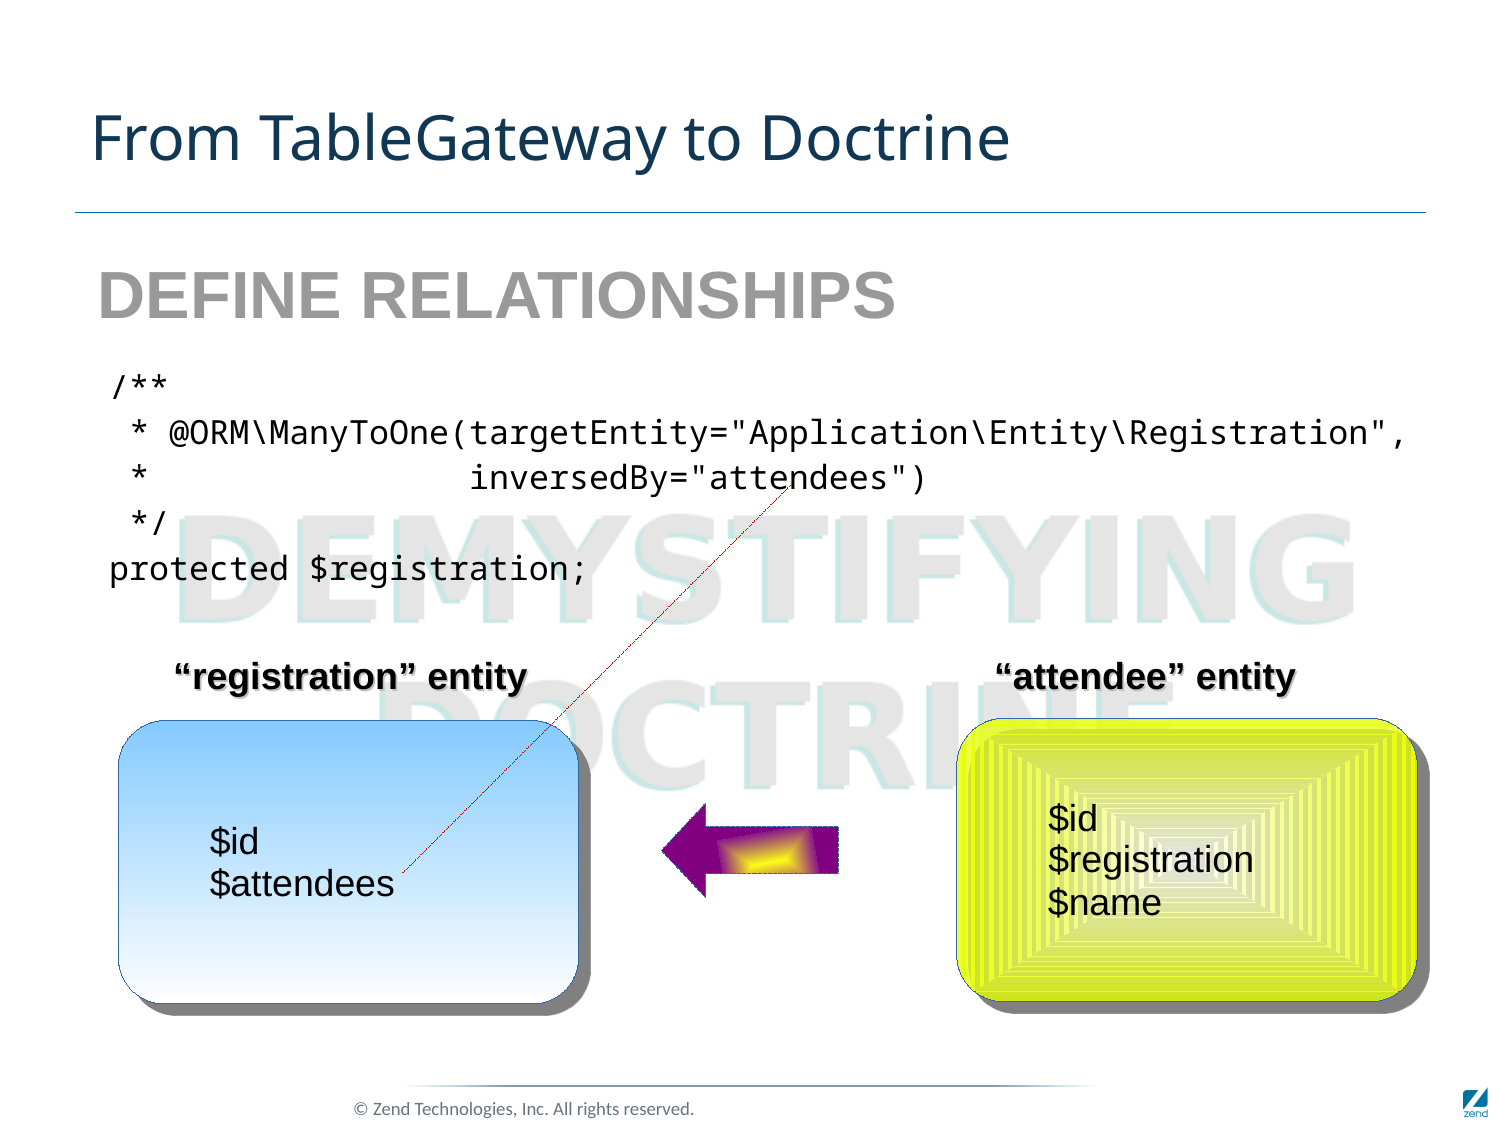

# From TableGateway to Doctrine
define relationships
/**
 * @ORM\ManyToOne(targetEntity="Application\Entity\Registration",
 * inversedBy="attendees")
 */
protected $registration;
“registration” entity
“attendee” entity
 $id
 $registration
 $name
 $id
 $attendees